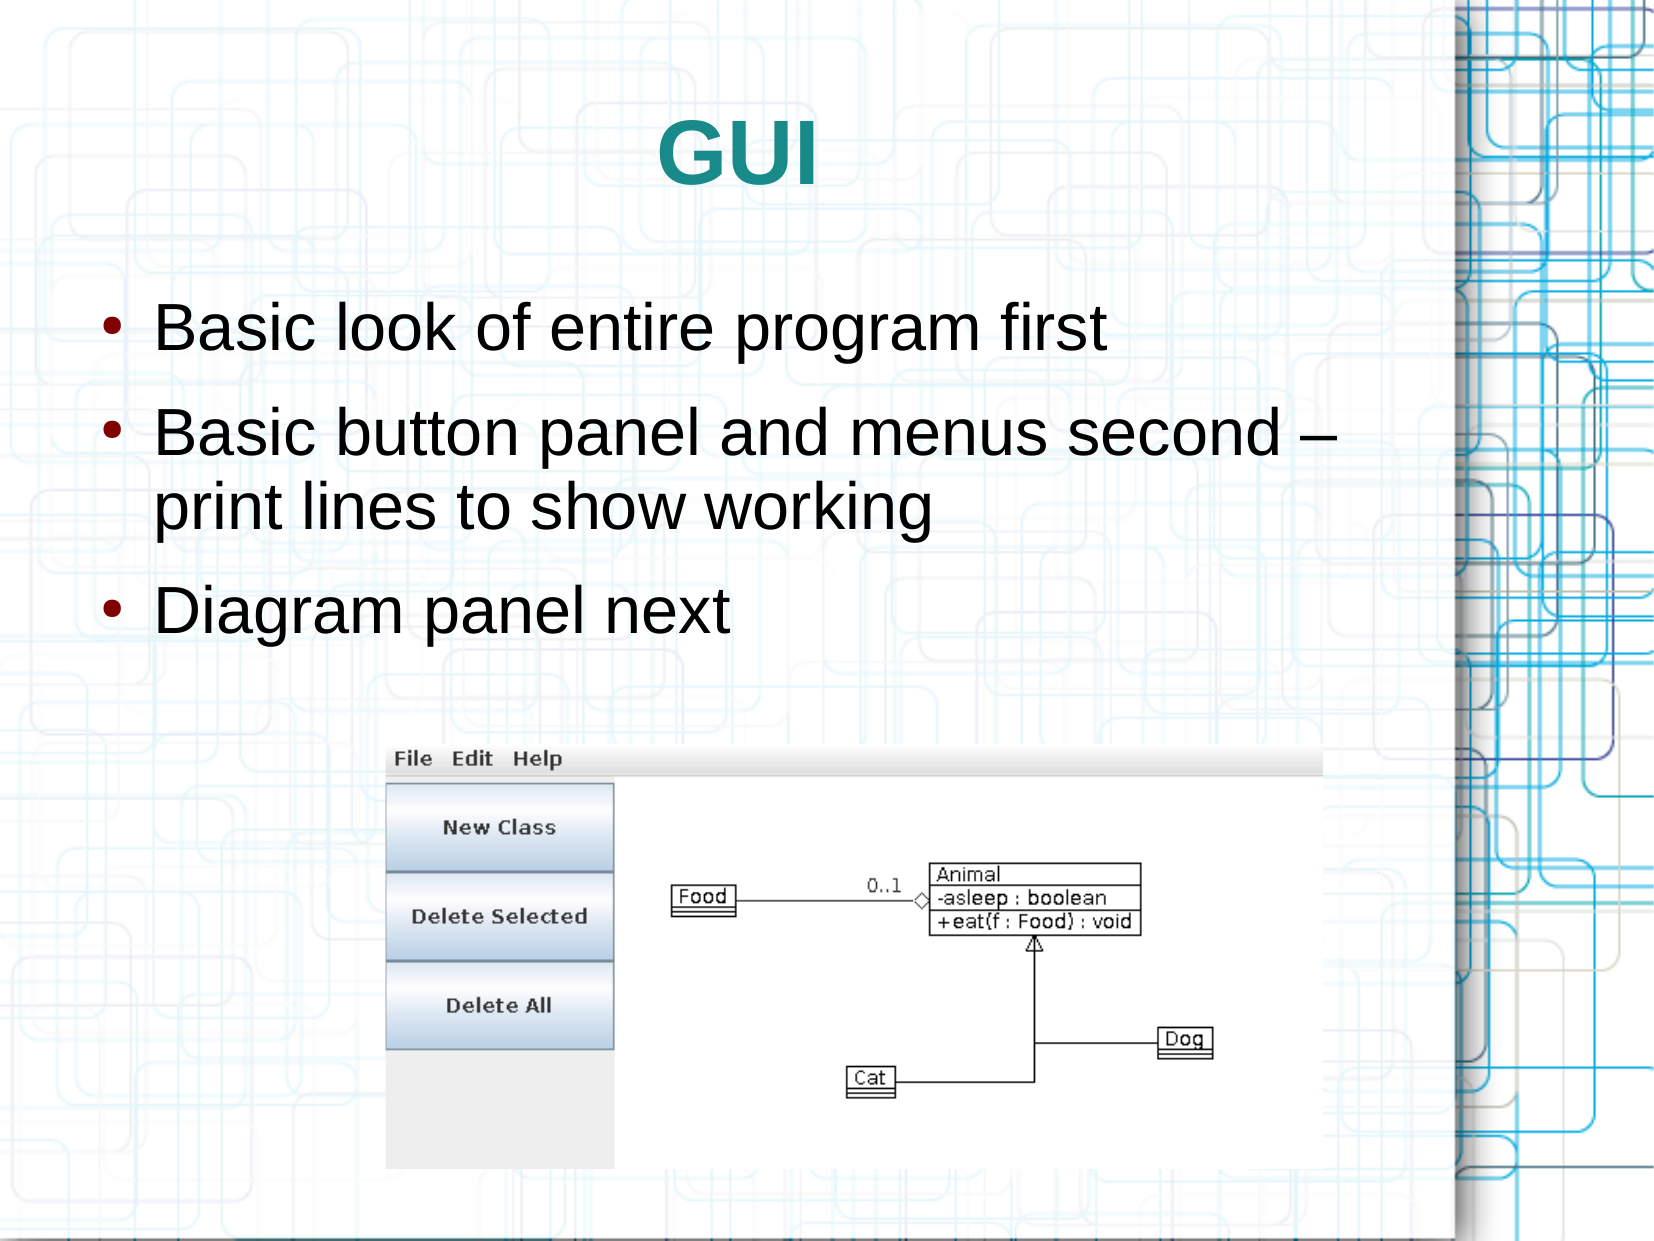

# GUI
Basic look of entire program first
Basic button panel and menus second – print lines to show working
Diagram panel next